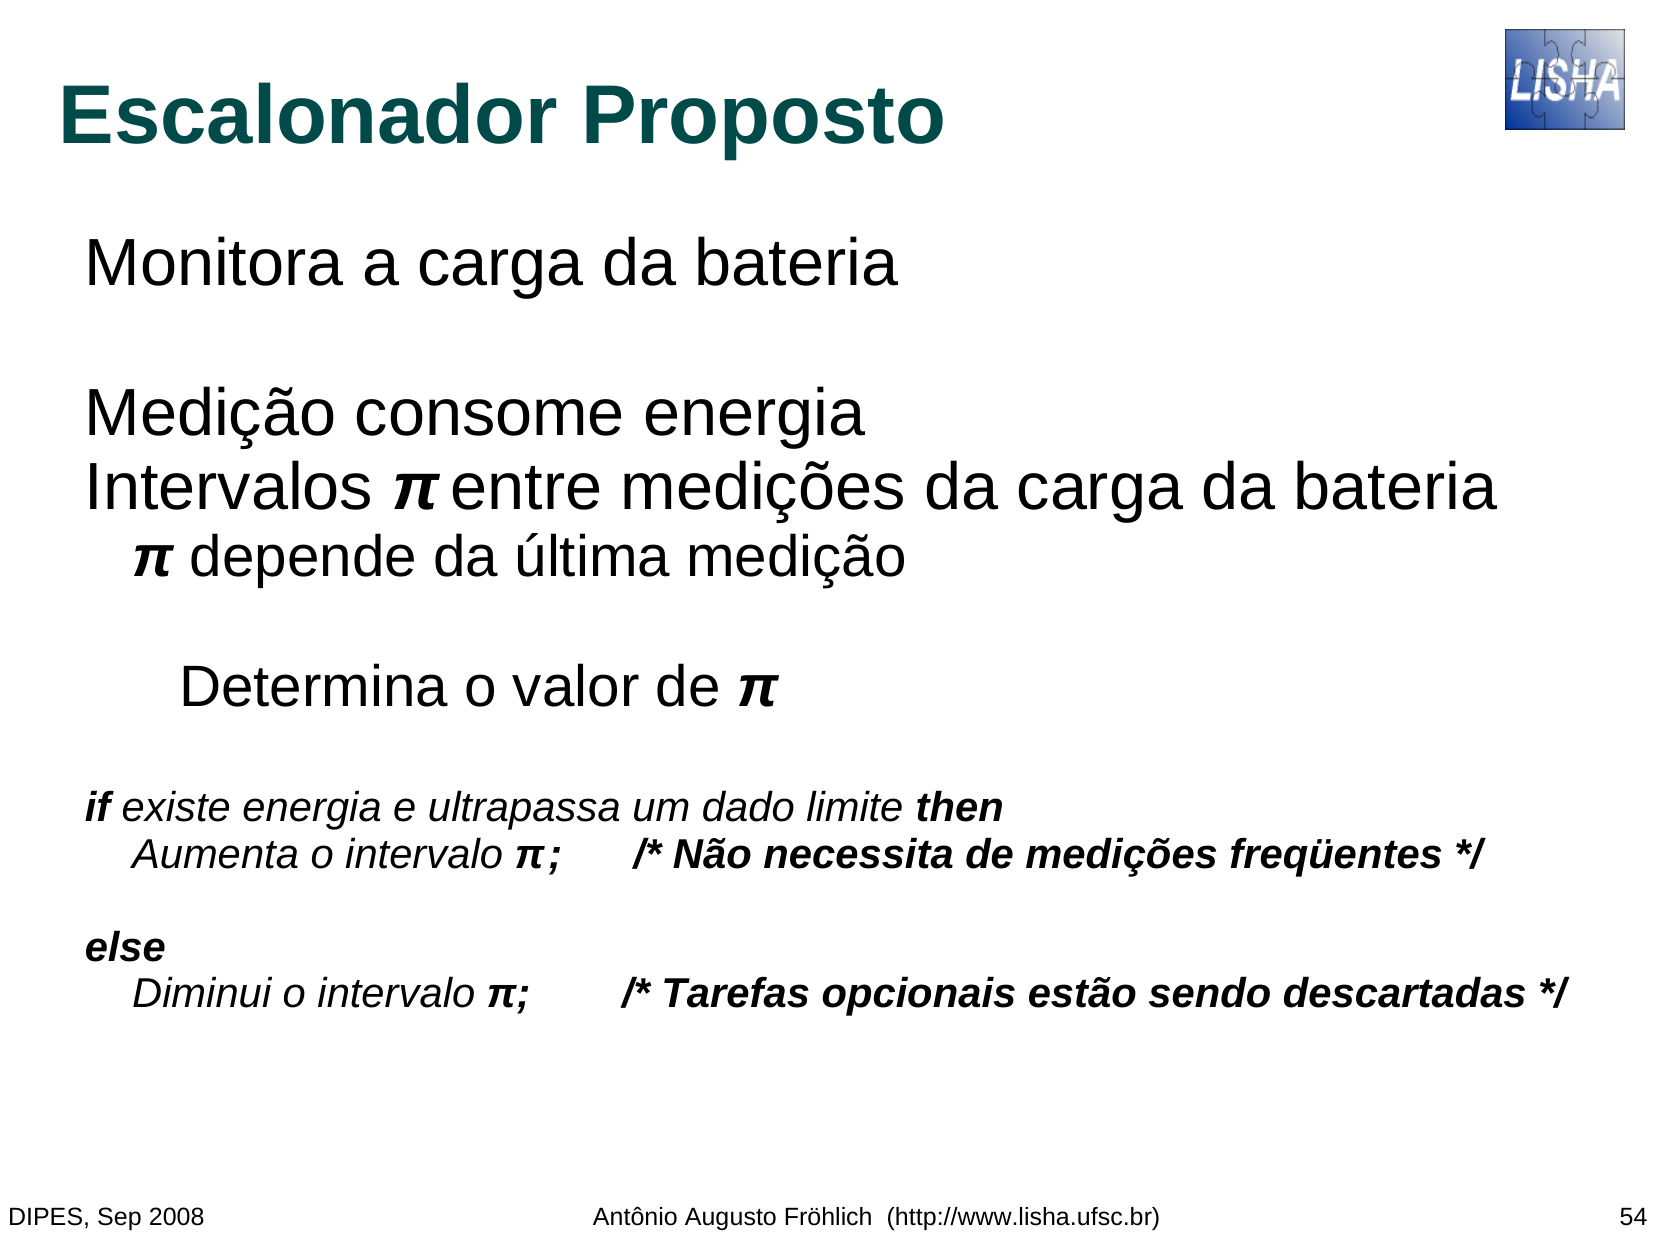

# Escalonador Proposto
Monitora a carga da bateria
Medição consome energia
Intervalos π entre medições da carga da bateria
π depende da última medição
Determina o valor de π
if existe energia e ultrapassa um dado limite then
Aumenta o intervalo π	;	 /* Não necessita de medições freqüentes */
else
Diminui o intervalo π; 		/* Tarefas opcionais estão sendo descartadas */